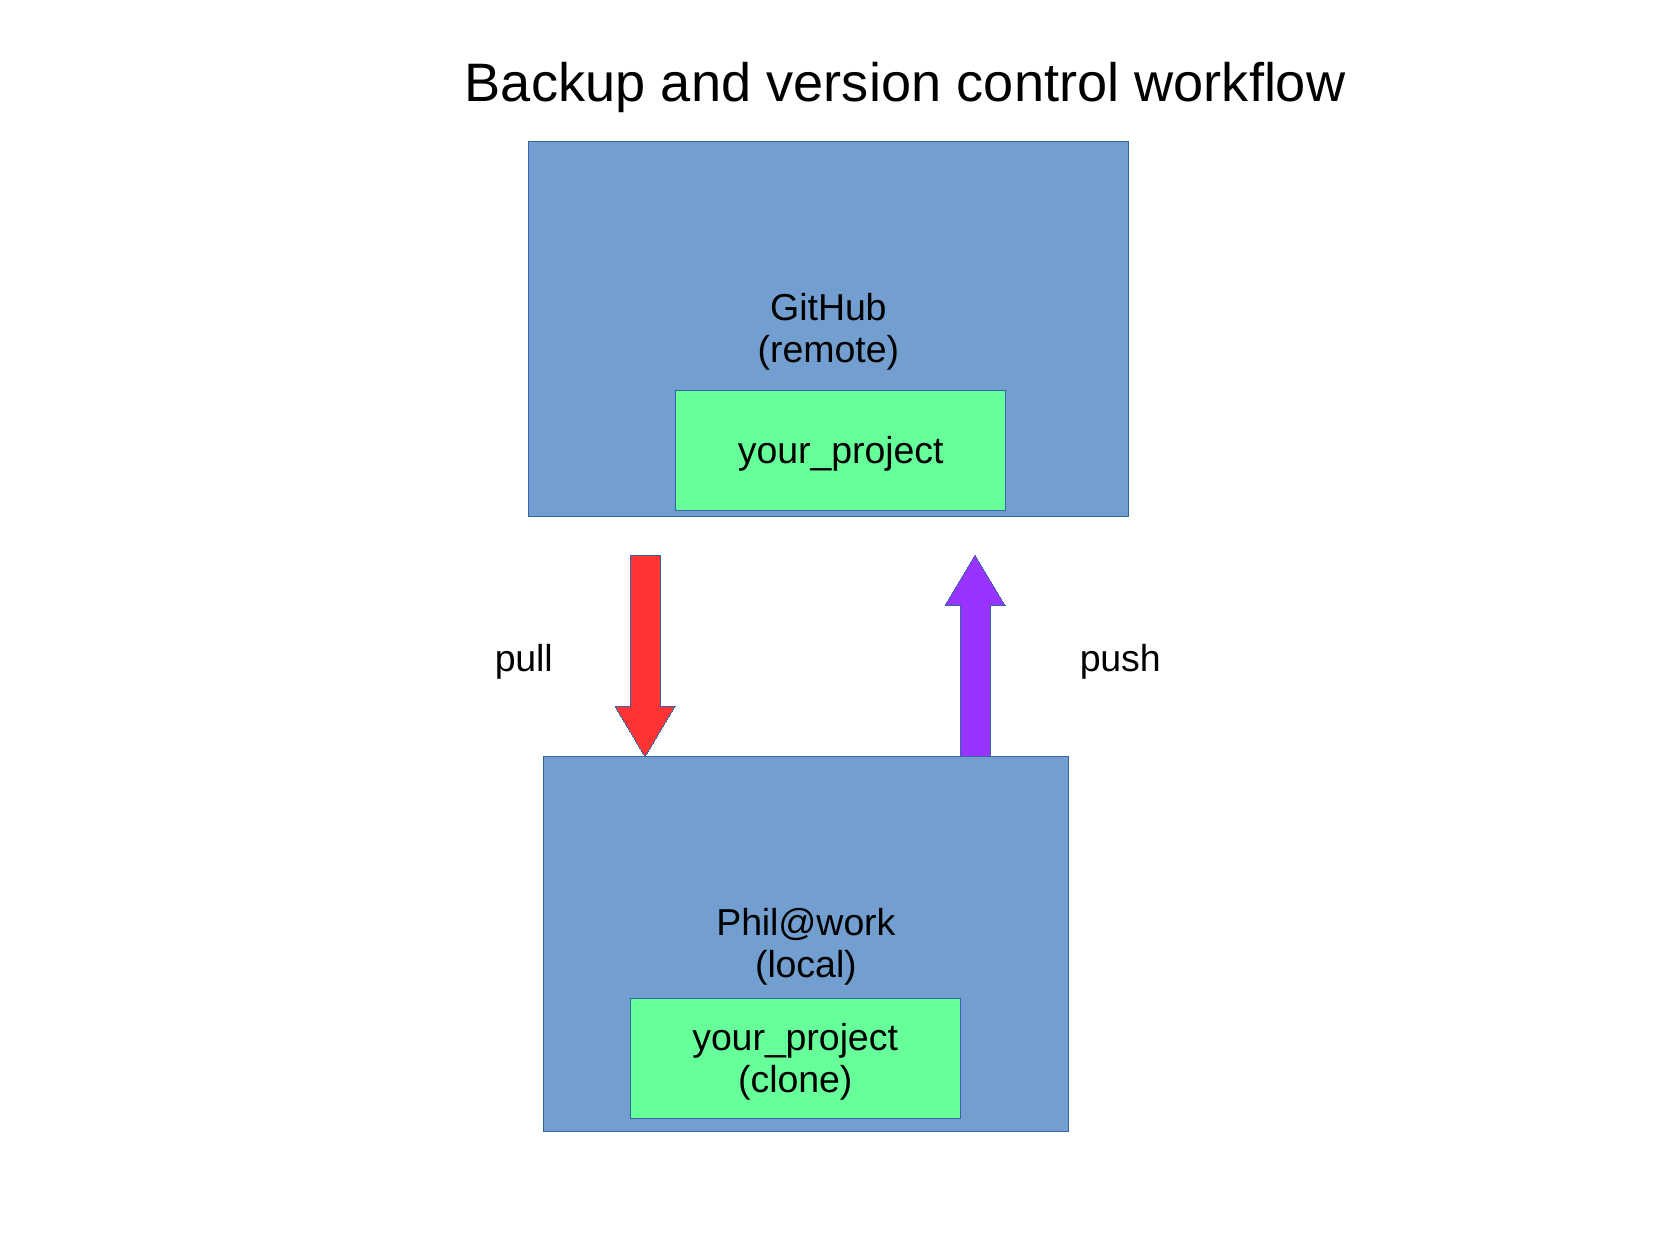

Backup and version control workflow
GitHub
(remote)
your_project
pull
push
Phil@work
(local)
your_project
(clone)